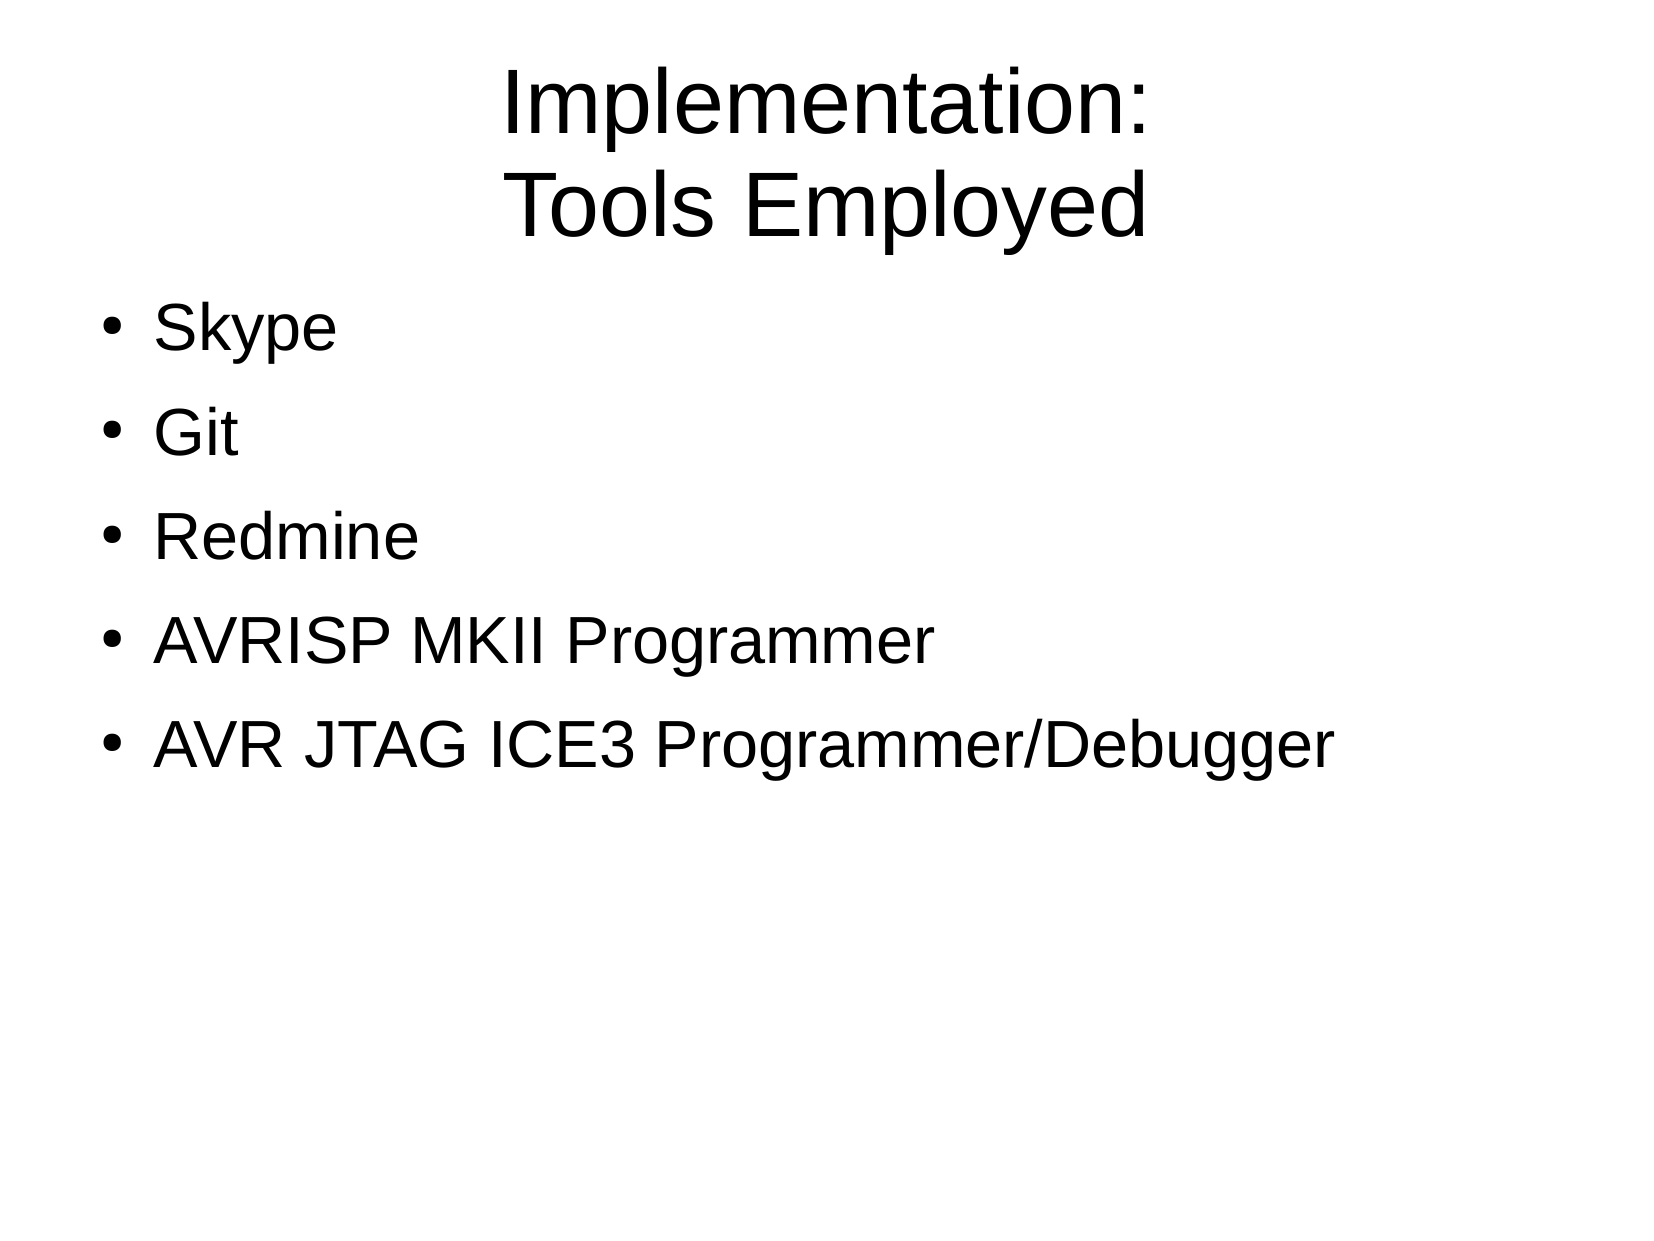

# Implementation: Tools Employed
Skype
Git
Redmine
AVRISP MKII Programmer
AVR JTAG ICE3 Programmer/Debugger